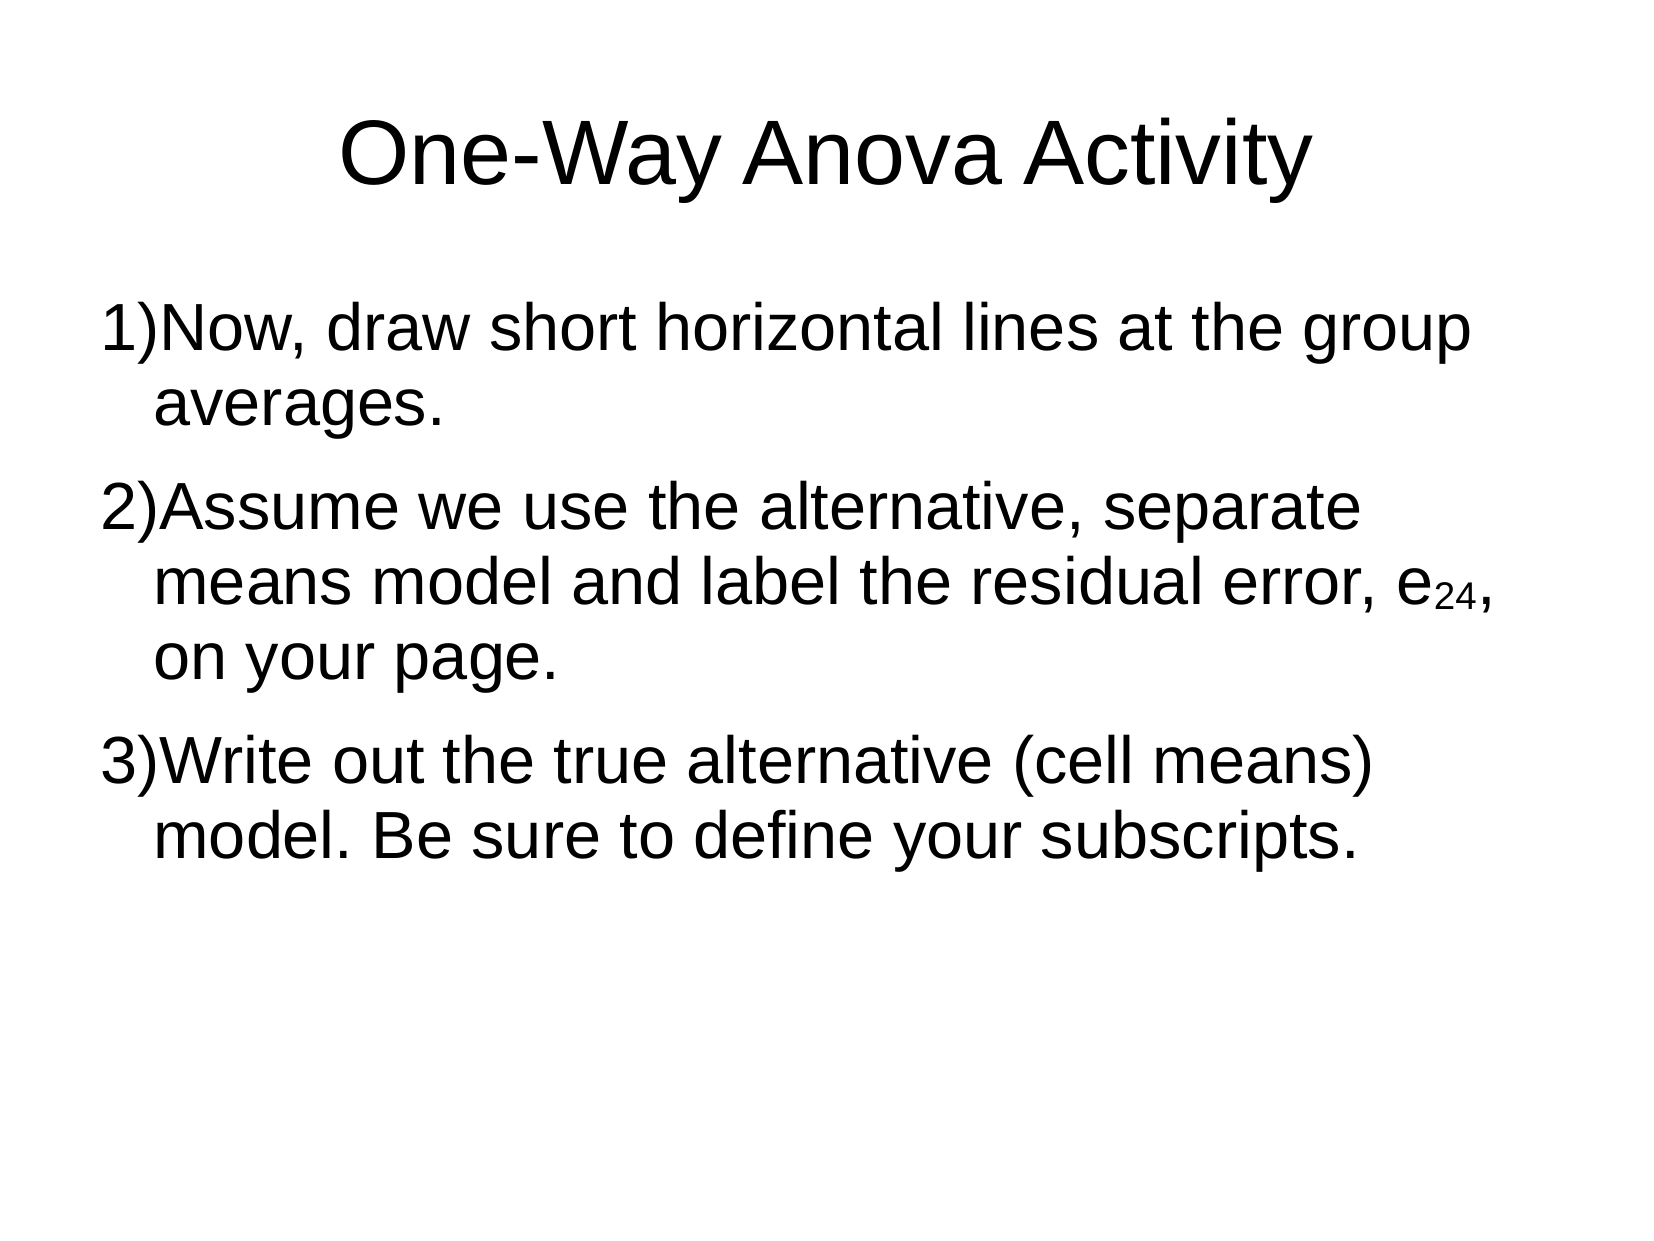

# One-Way Anova Activity
Now, draw short horizontal lines at the group averages.
Assume we use the alternative, separate means model and label the residual error, e24, on your page.
Write out the true alternative (cell means) model. Be sure to define your subscripts.